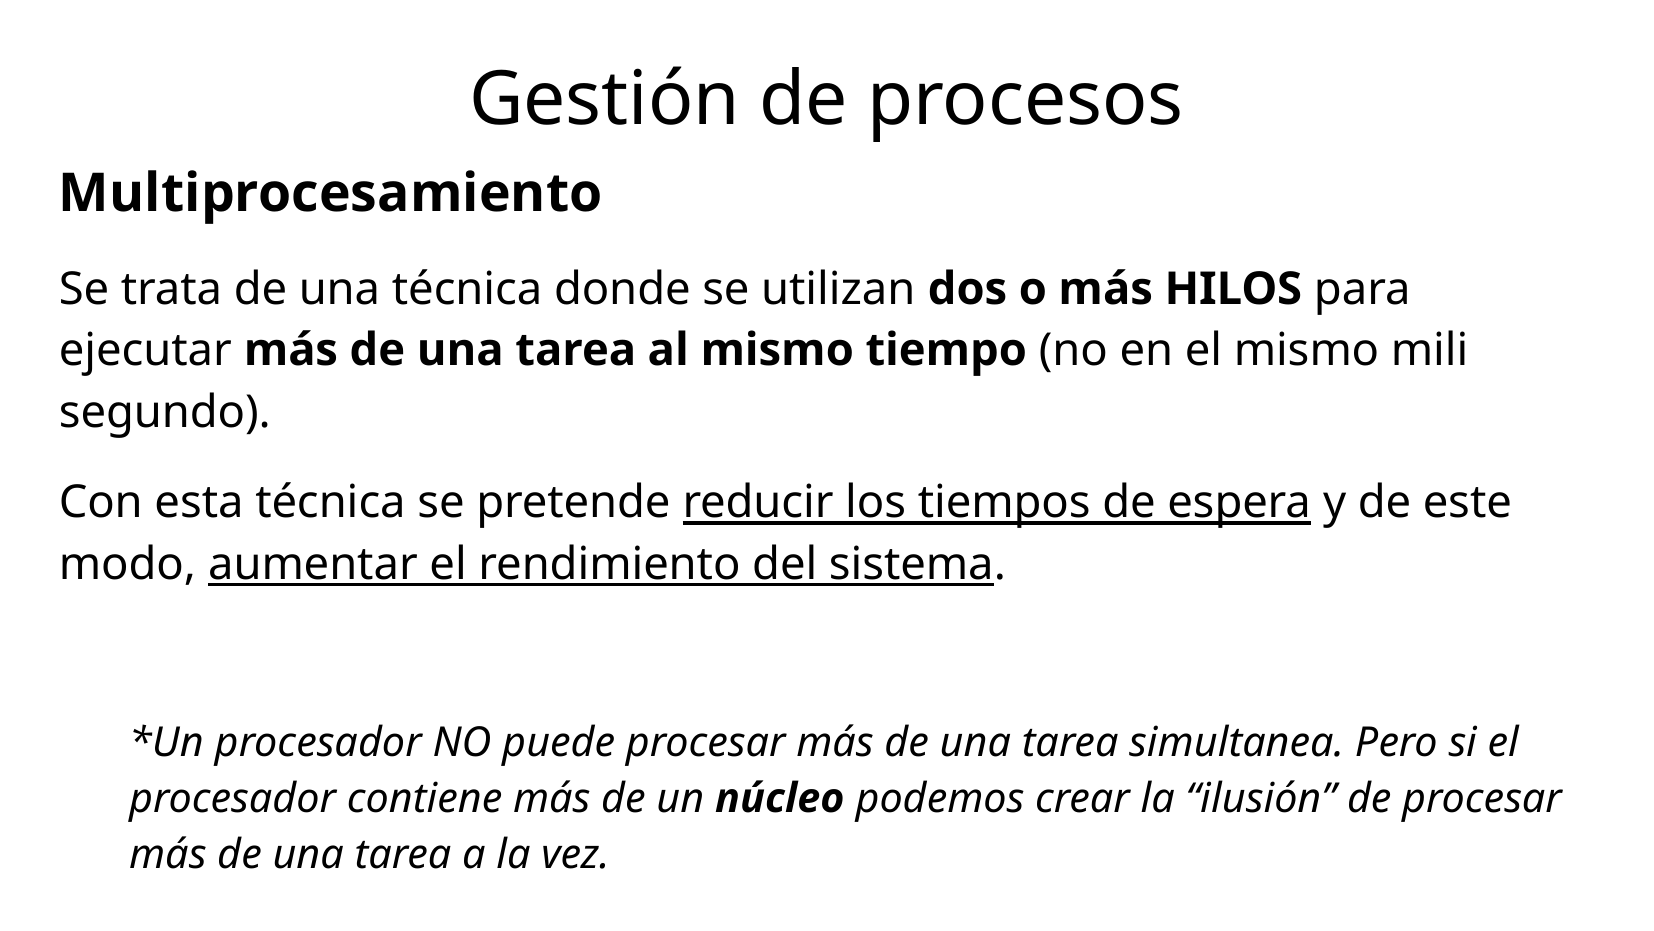

# Gestión de procesos
Multiprocesamiento
Se trata de una técnica donde se utilizan dos o más HILOS para ejecutar más de una tarea al mismo tiempo (no en el mismo mili segundo).
Con esta técnica se pretende reducir los tiempos de espera y de este modo, aumentar el rendimiento del sistema.
*Un procesador NO puede procesar más de una tarea simultanea. Pero si el procesador contiene más de un núcleo podemos crear la “ilusión” de procesar más de una tarea a la vez.